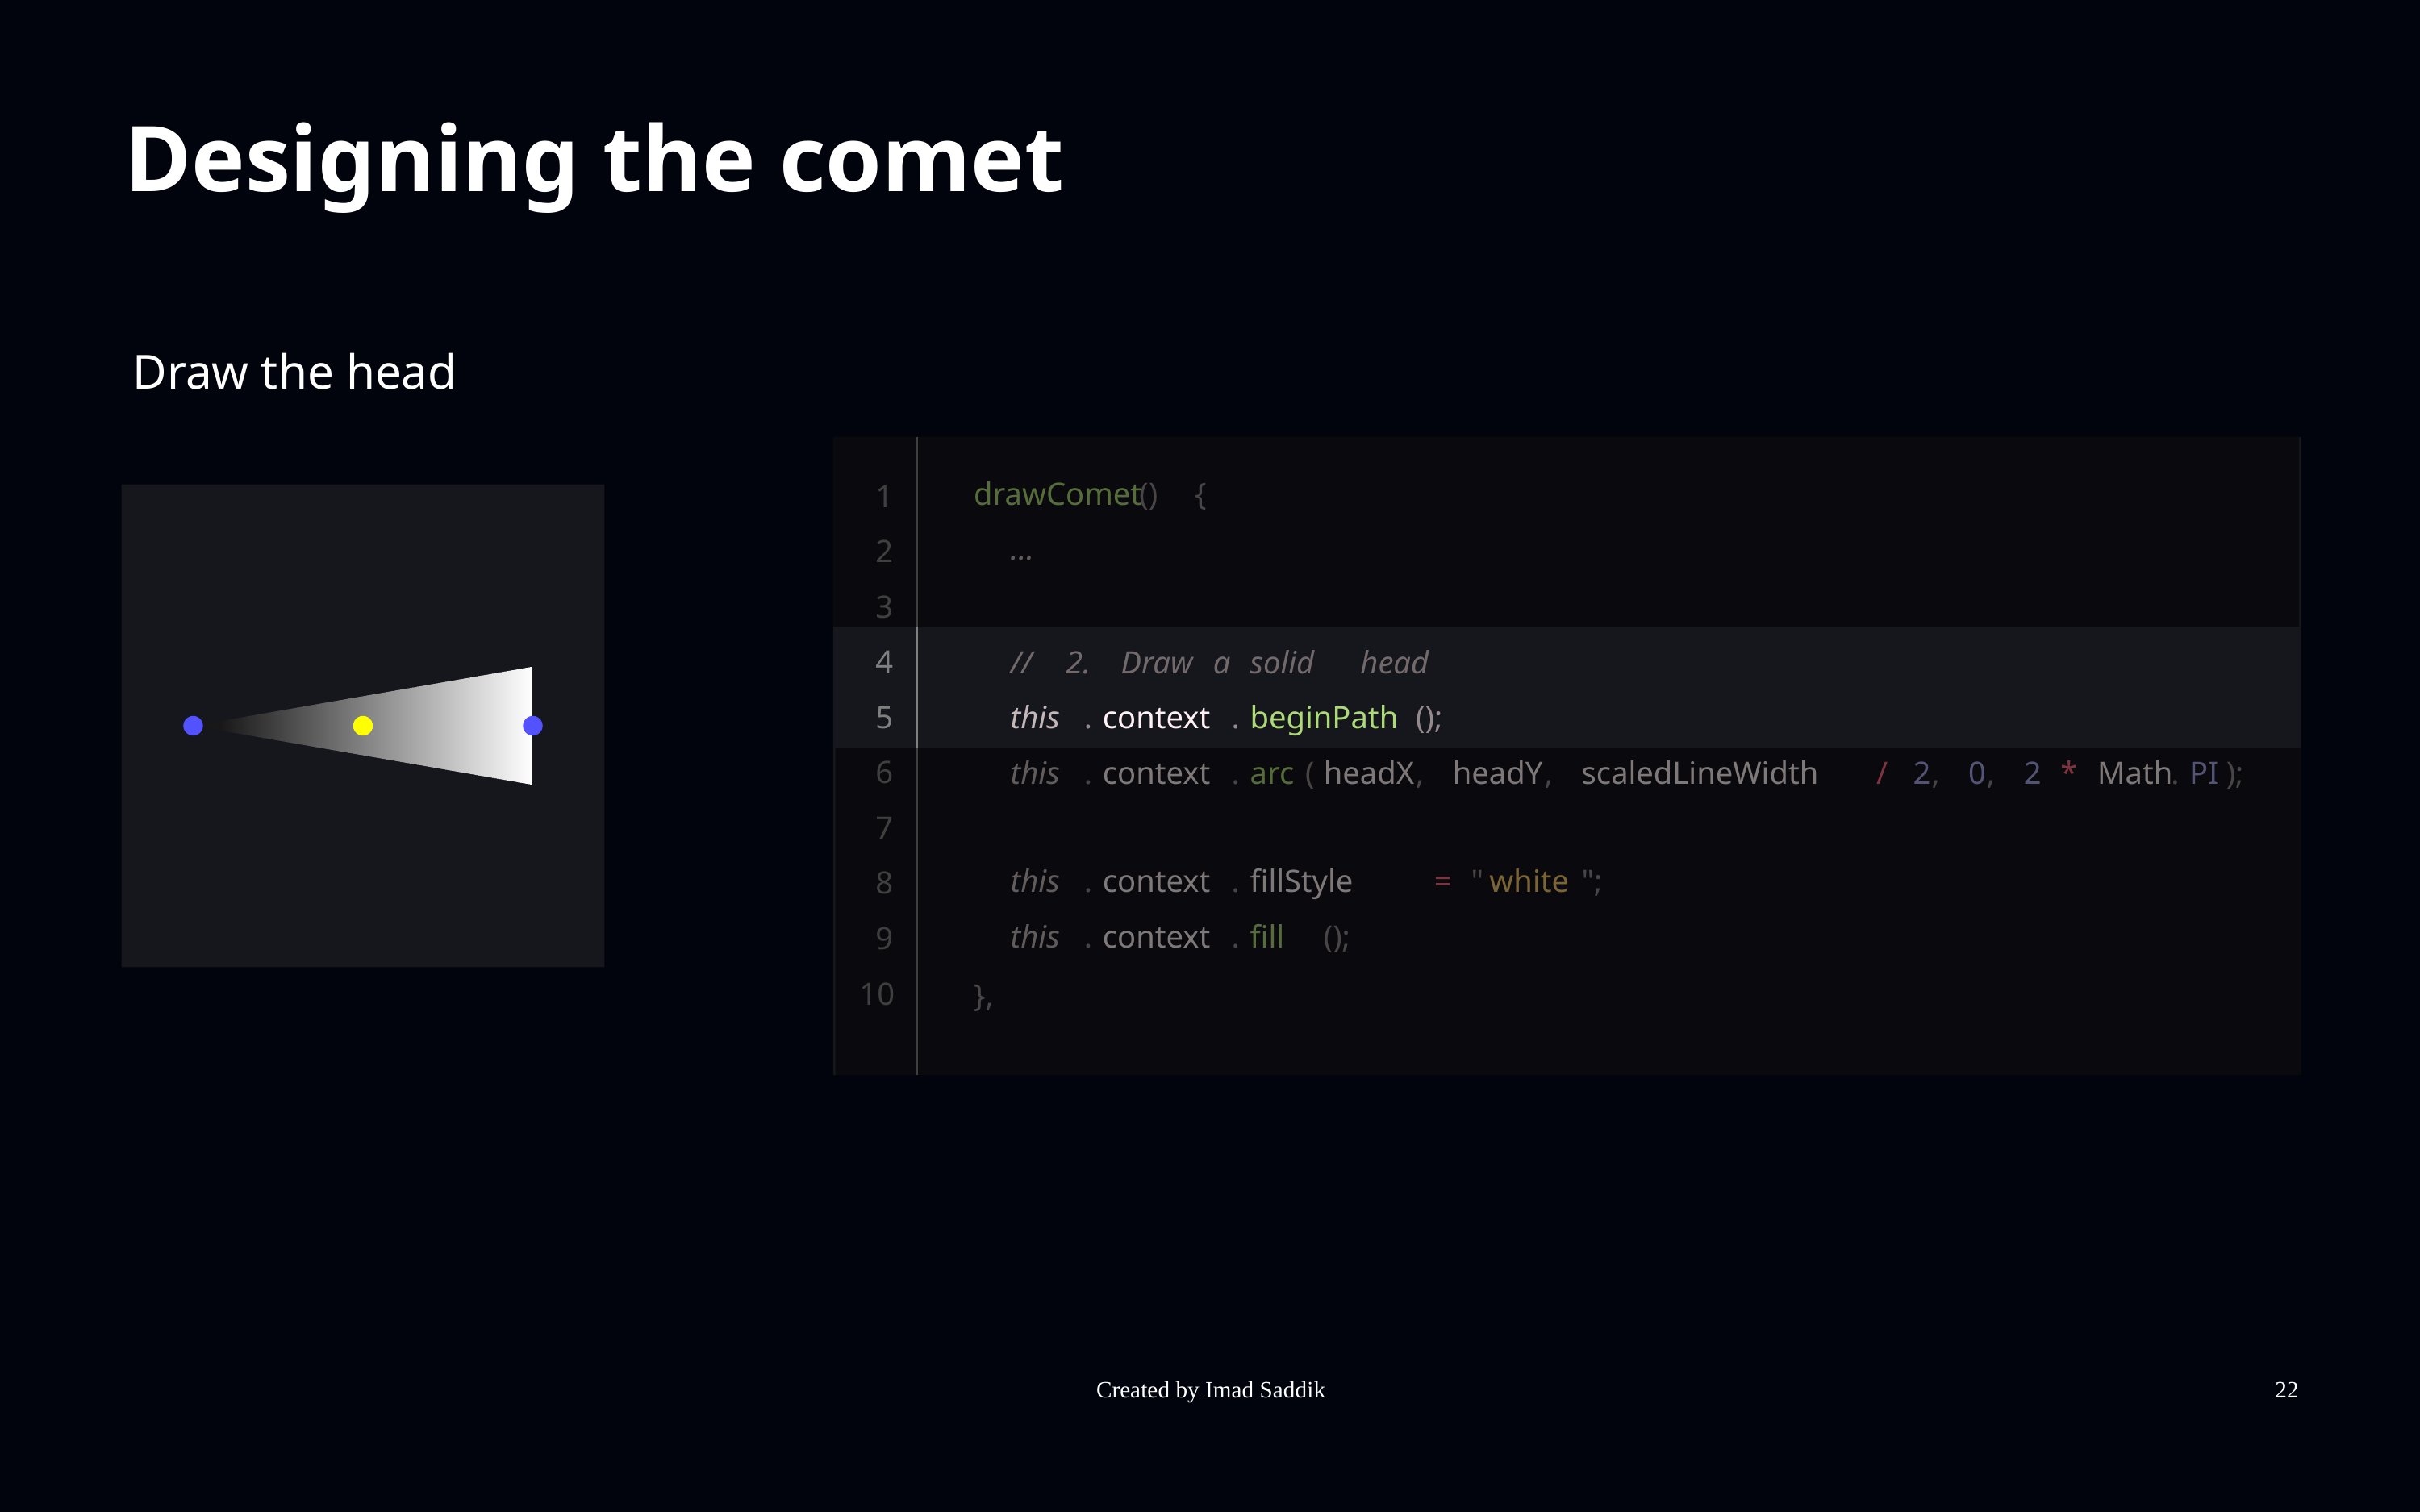

Designing the comet
Draw the head
Created by Imad Saddik
22